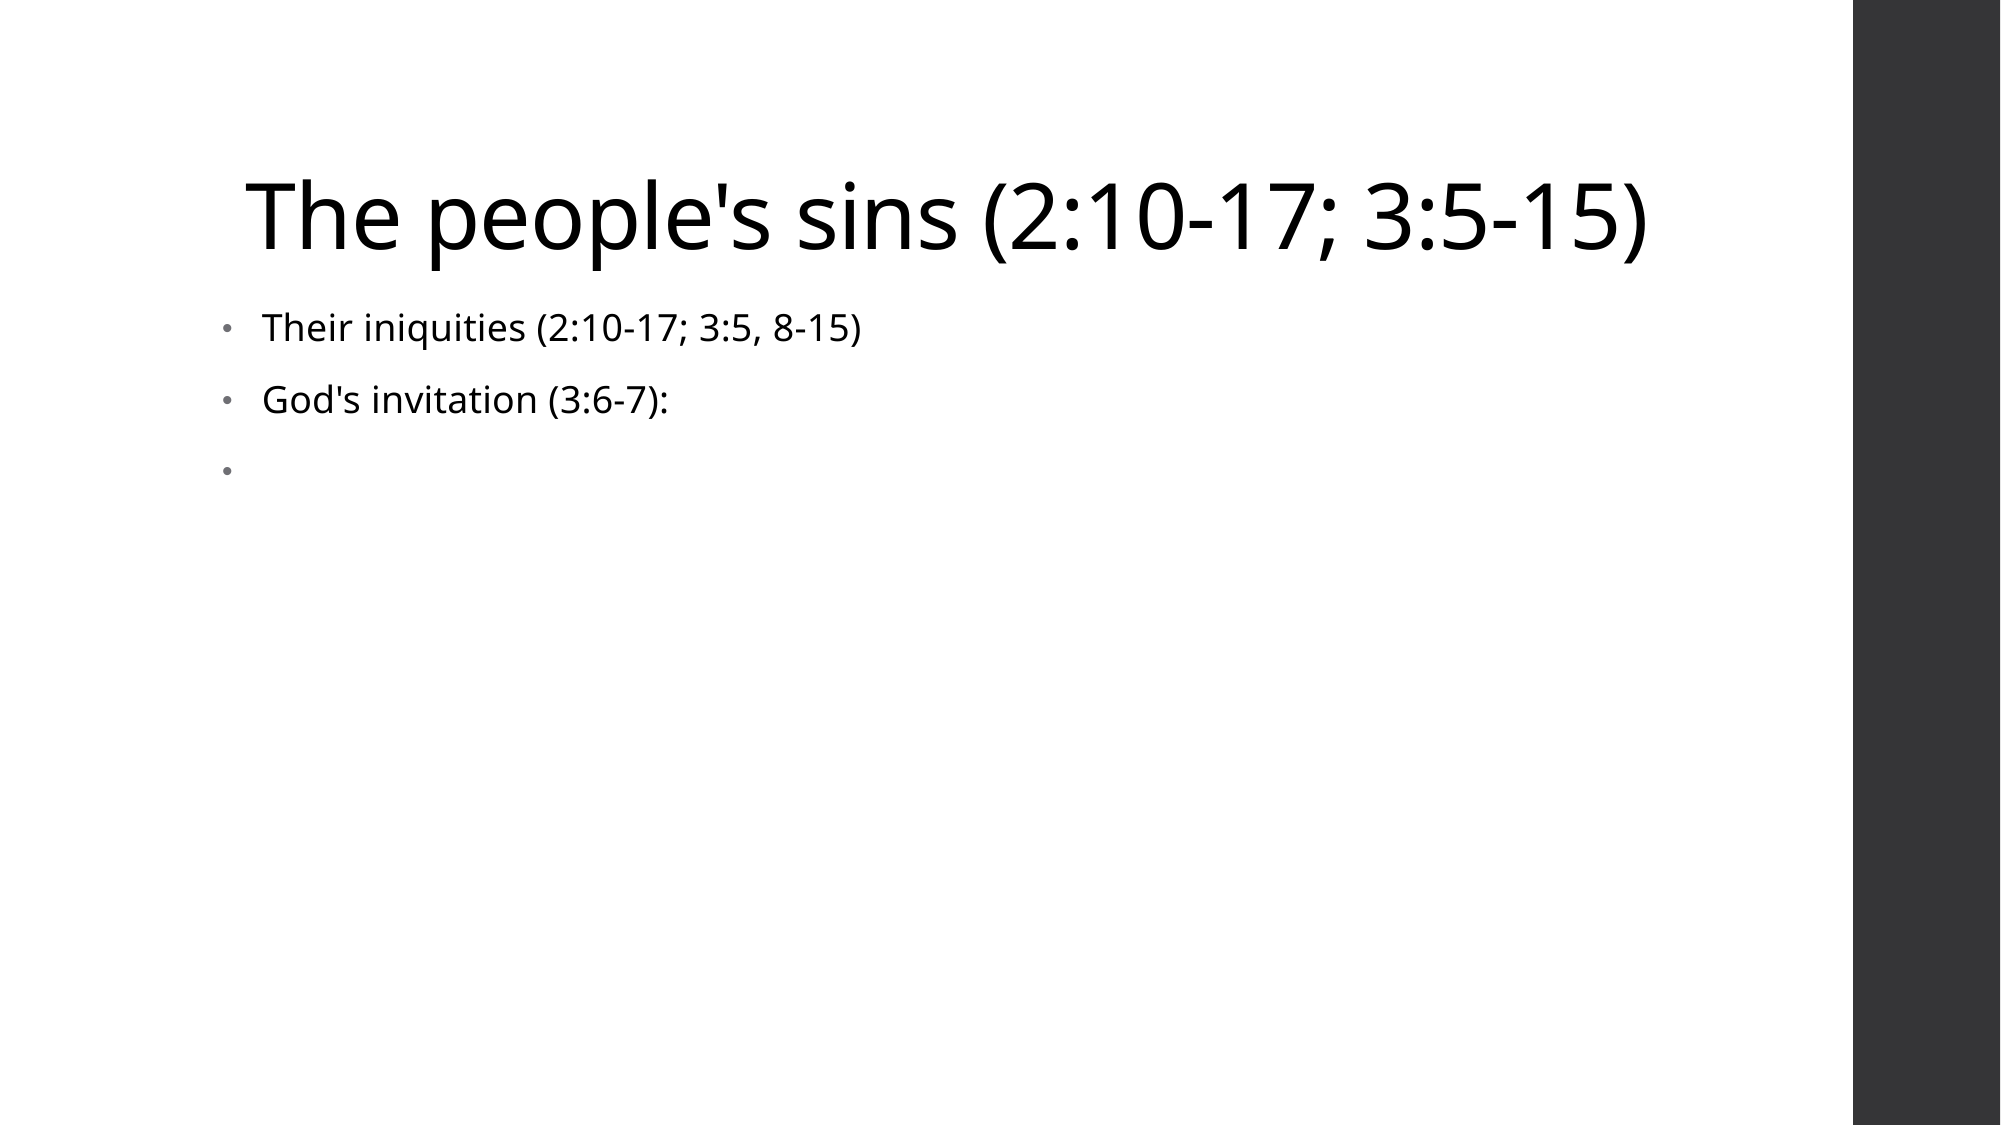

# The people's sins (2:10-17; 3:5-15)
 Their iniquities (2:10-17; 3:5, 8-15)
 God's invitation (3:6-7):